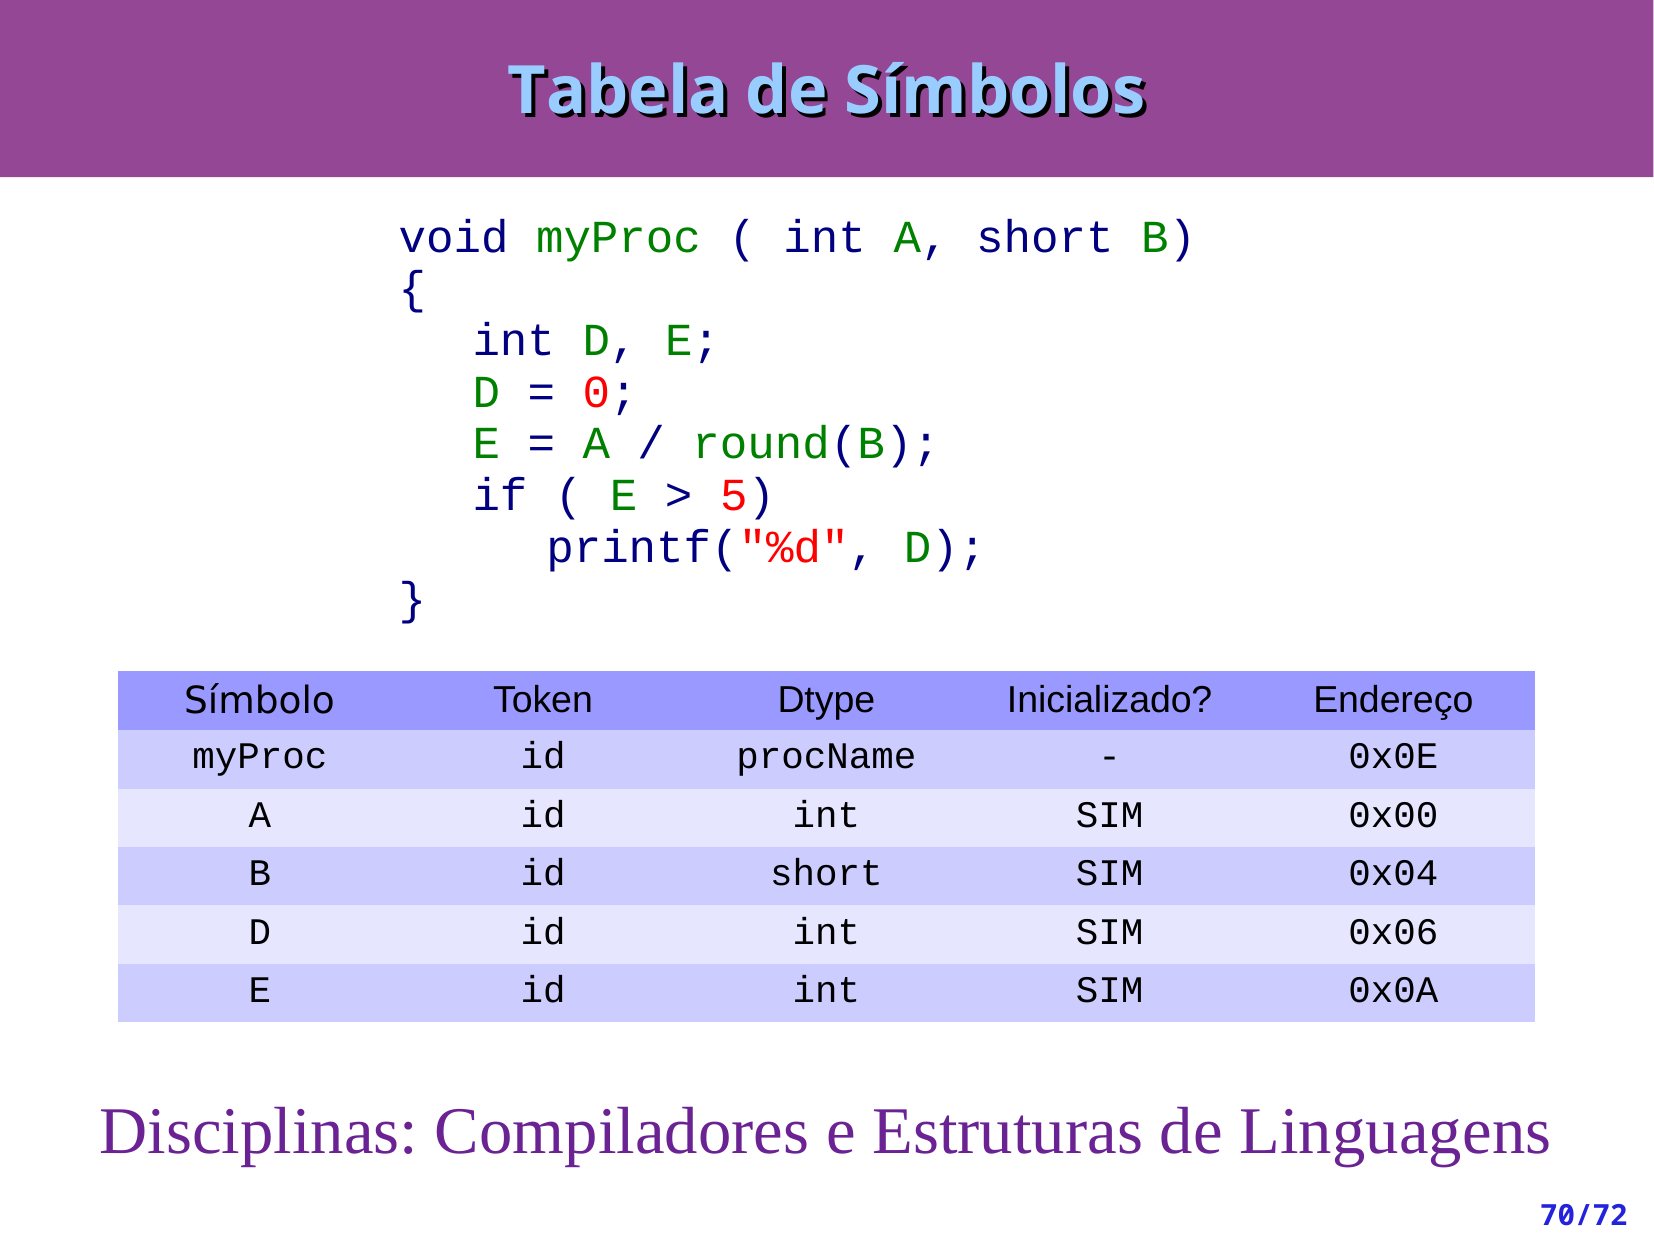

# Tabela de Símbolos
void myProc ( int A, short B)
{
	int D, E;
	D = 0;
	E = A / round(B);
	if ( E > 5)
		printf("%d", D);
}
| Símbolo | Token | Dtype | Inicializado? | Endereço |
| --- | --- | --- | --- | --- |
| myProc | id | procName | - | 0x0E |
| A | id | int | SIM | 0x00 |
| B | id | short | SIM | 0x04 |
| D | id | int | SIM | 0x06 |
| E | id | int | SIM | 0x0A |
Disciplinas: Compiladores e Estruturas de Linguagens
70